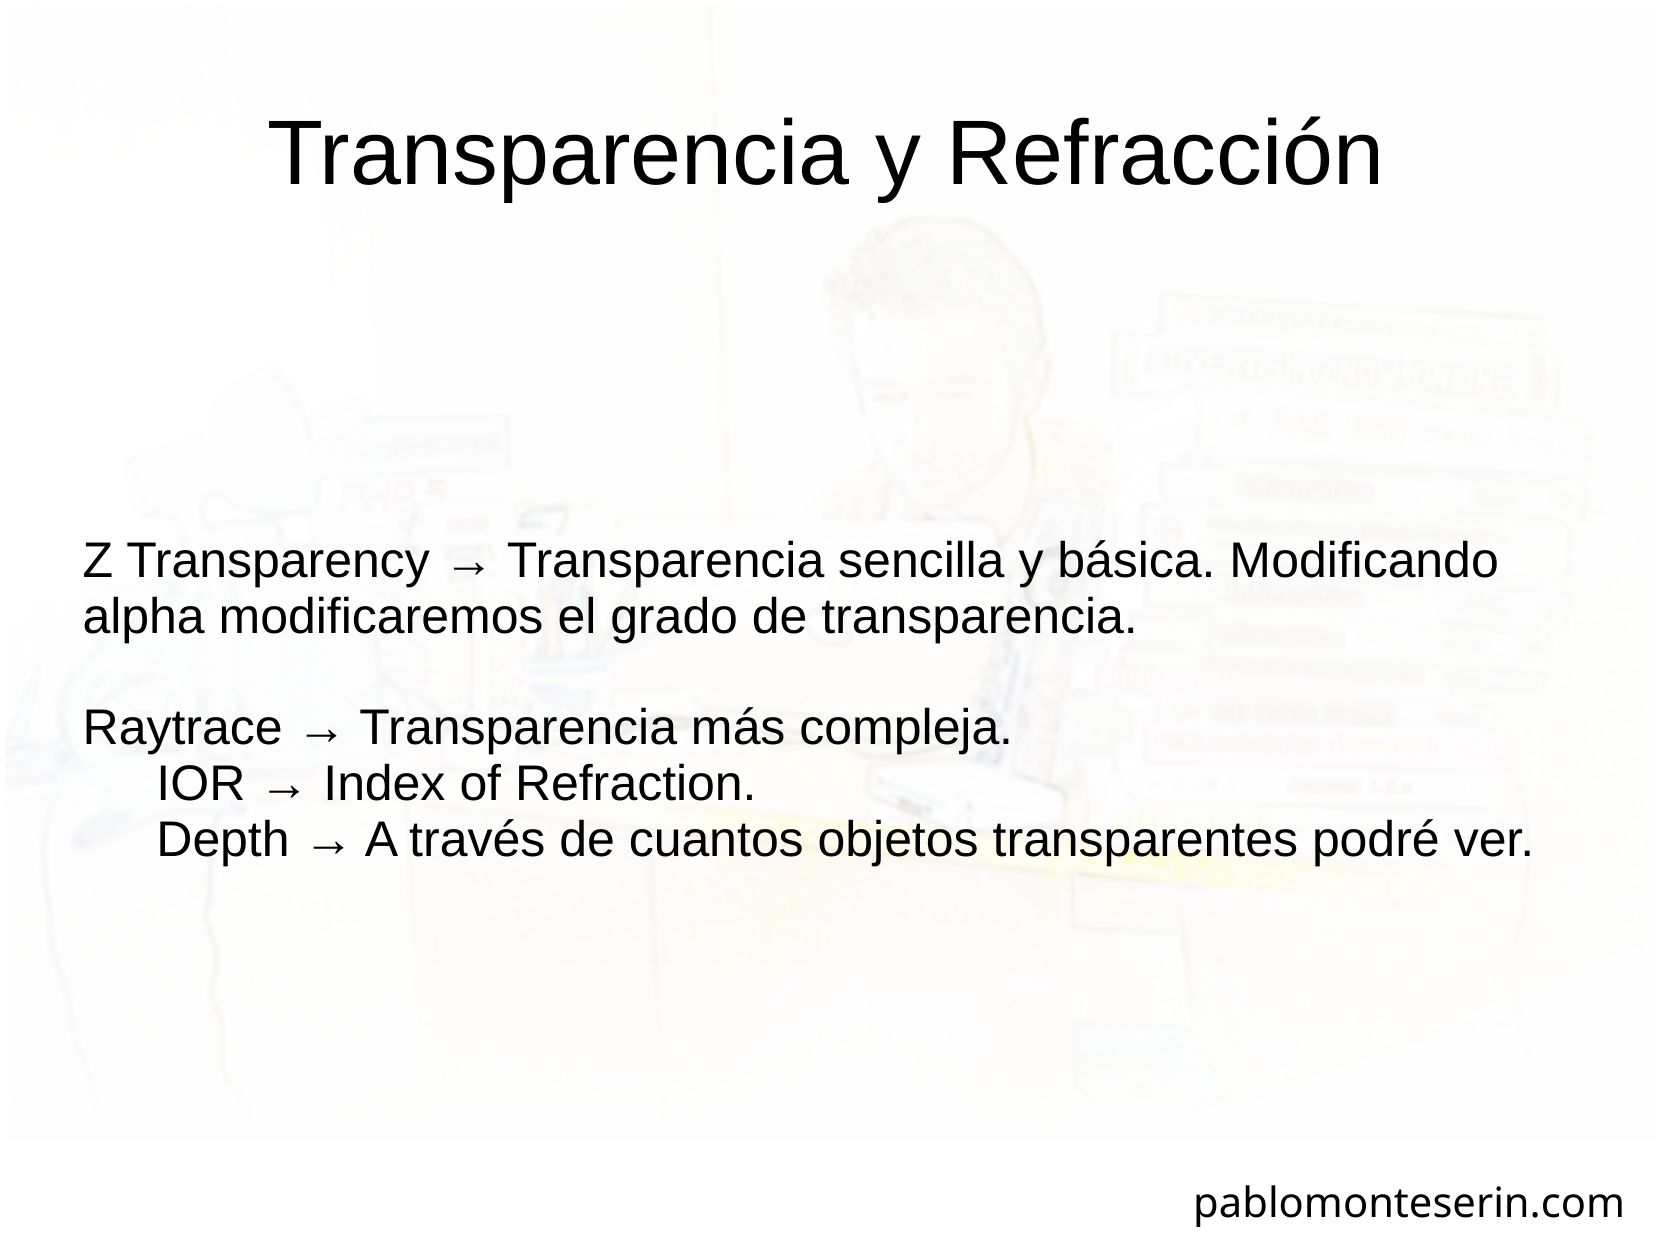

# Transparencia y Refracción
Z Transparency → Transparencia sencilla y básica. Modificando alpha modificaremos el grado de transparencia.
Raytrace → Transparencia más compleja.
	IOR → Index of Refraction.
	Depth → A través de cuantos objetos transparentes podré ver.